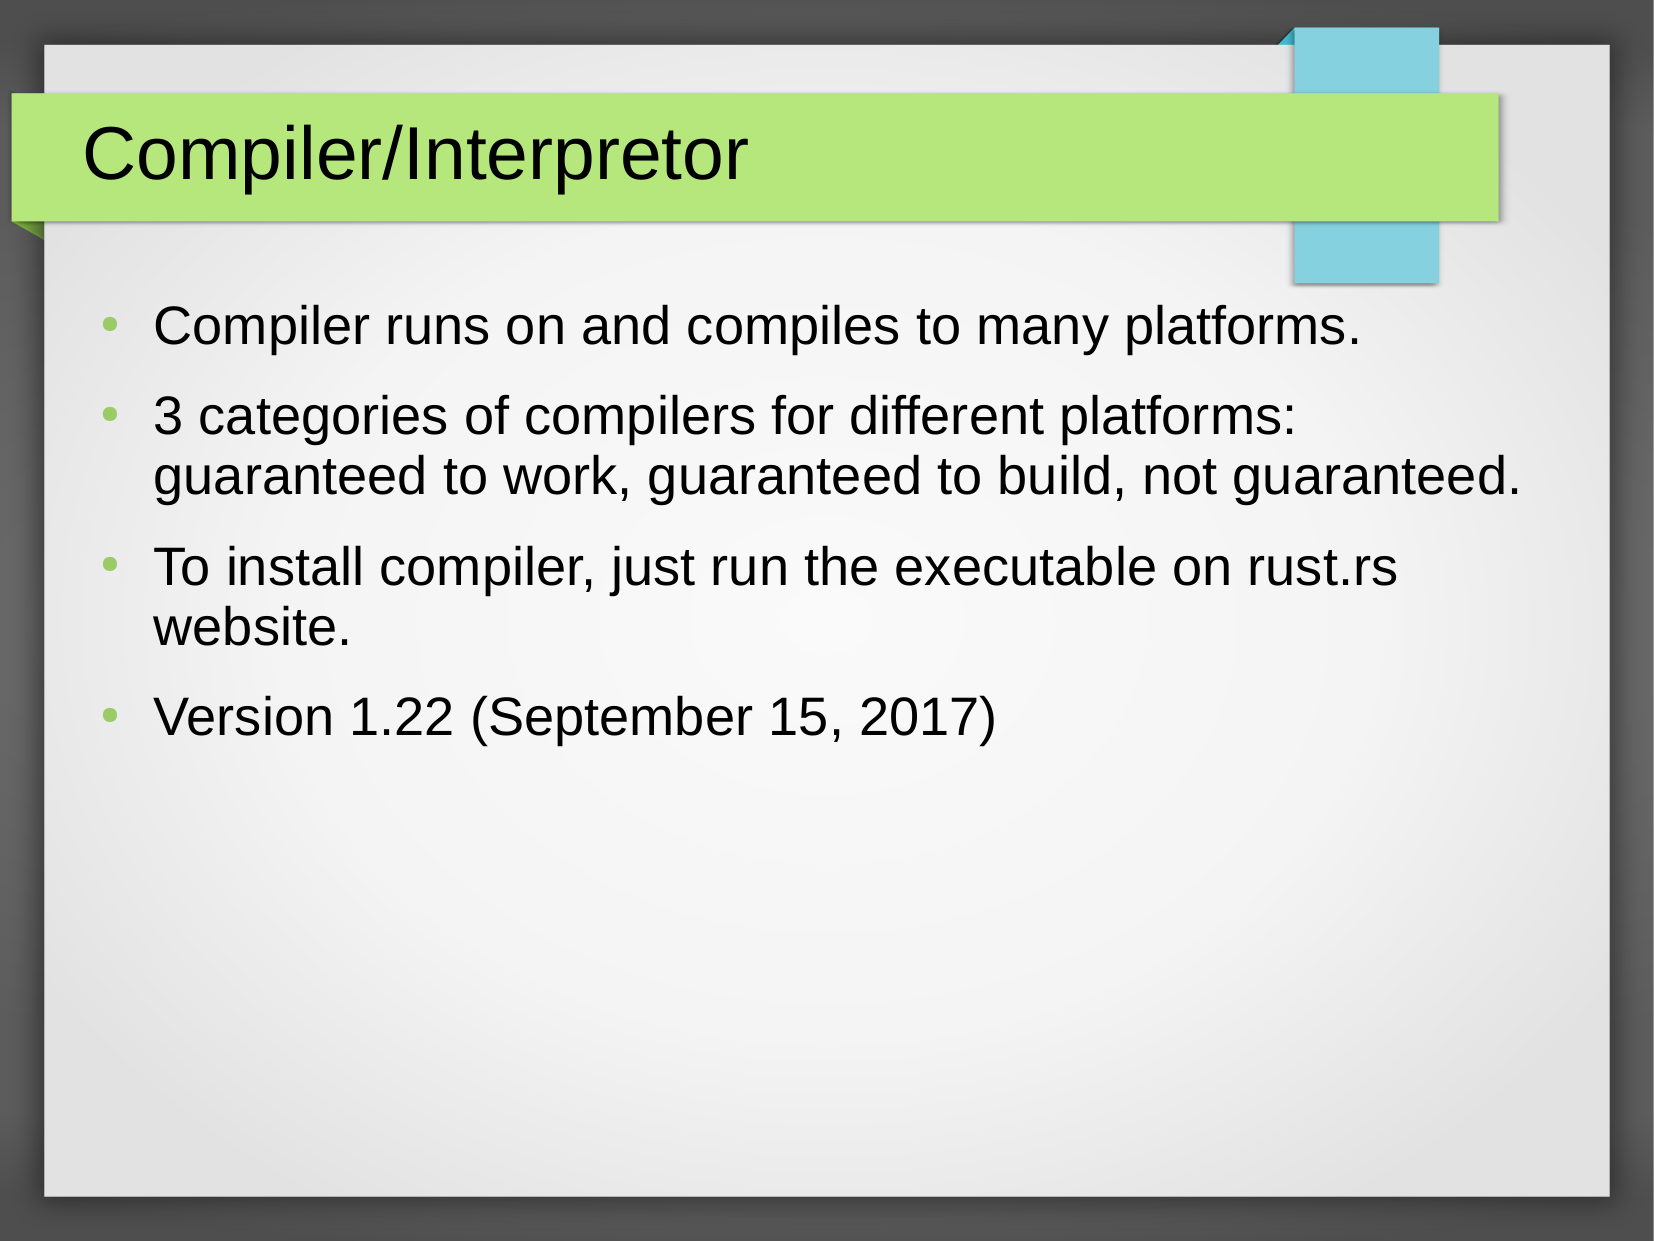

# Compiler/Interpretor
Compiler runs on and compiles to many platforms.
3 categories of compilers for different platforms: guaranteed to work, guaranteed to build, not guaranteed.
To install compiler, just run the executable on rust.rs website.
Version 1.22 (September 15, 2017)